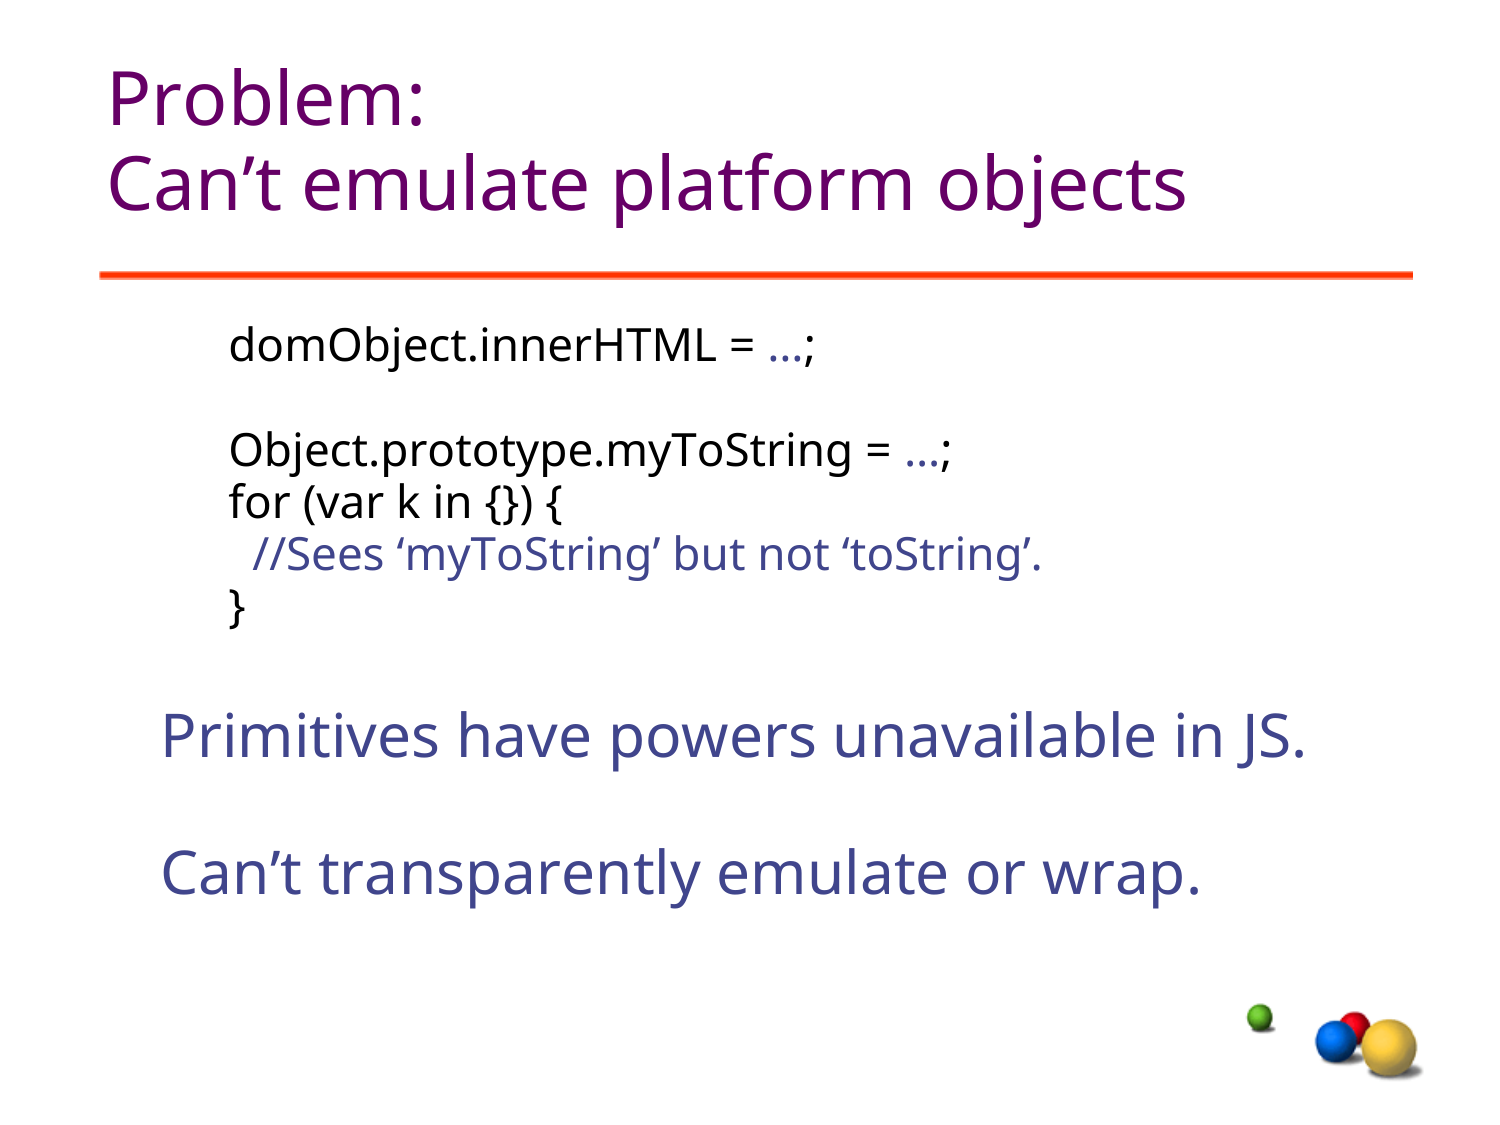

# Problem: Can’t emulate platform objects
domObject.innerHTML = …;
Object.prototype.myToString = …;
for (var k in {}) {
 //Sees ‘myToString’ but not ‘toString’.
}
Primitives have powers unavailable in JS.
Can’t transparently emulate or wrap.